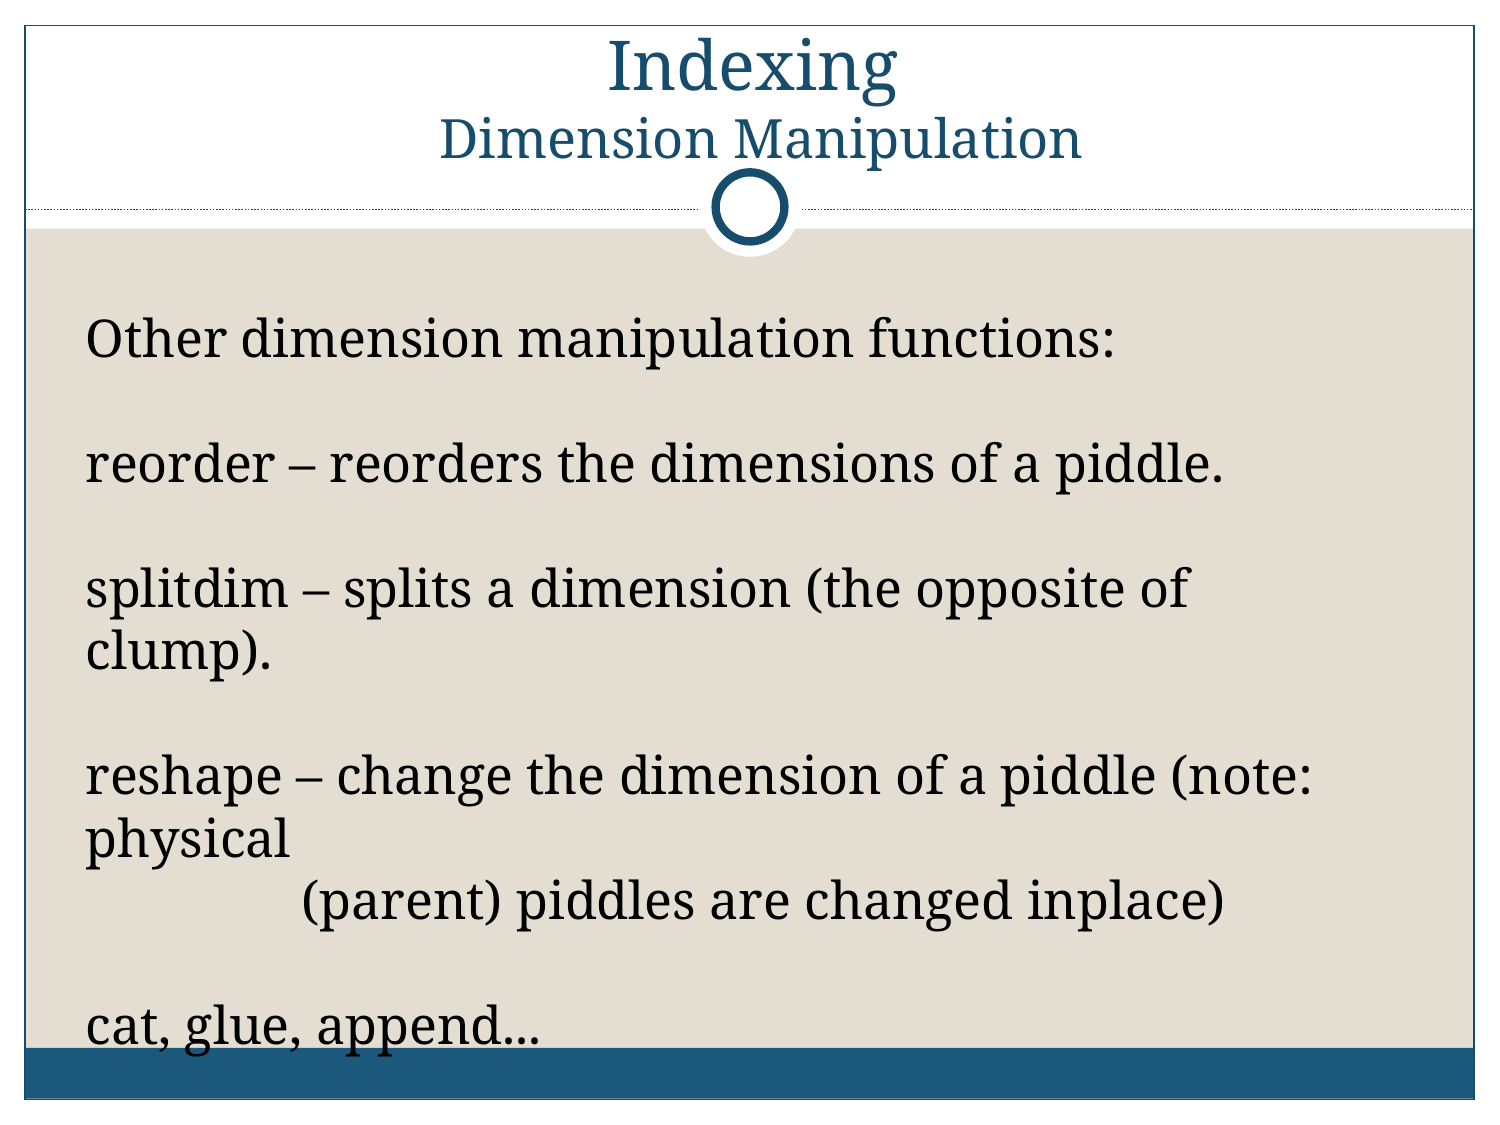

# Indexing Dimension Manipulation
Other dimension manipulation functions:
reorder – reorders the dimensions of a piddle.
splitdim – splits a dimension (the opposite of clump).
reshape – change the dimension of a piddle (note: physical
 (parent) piddles are changed inplace)
cat, glue, append...